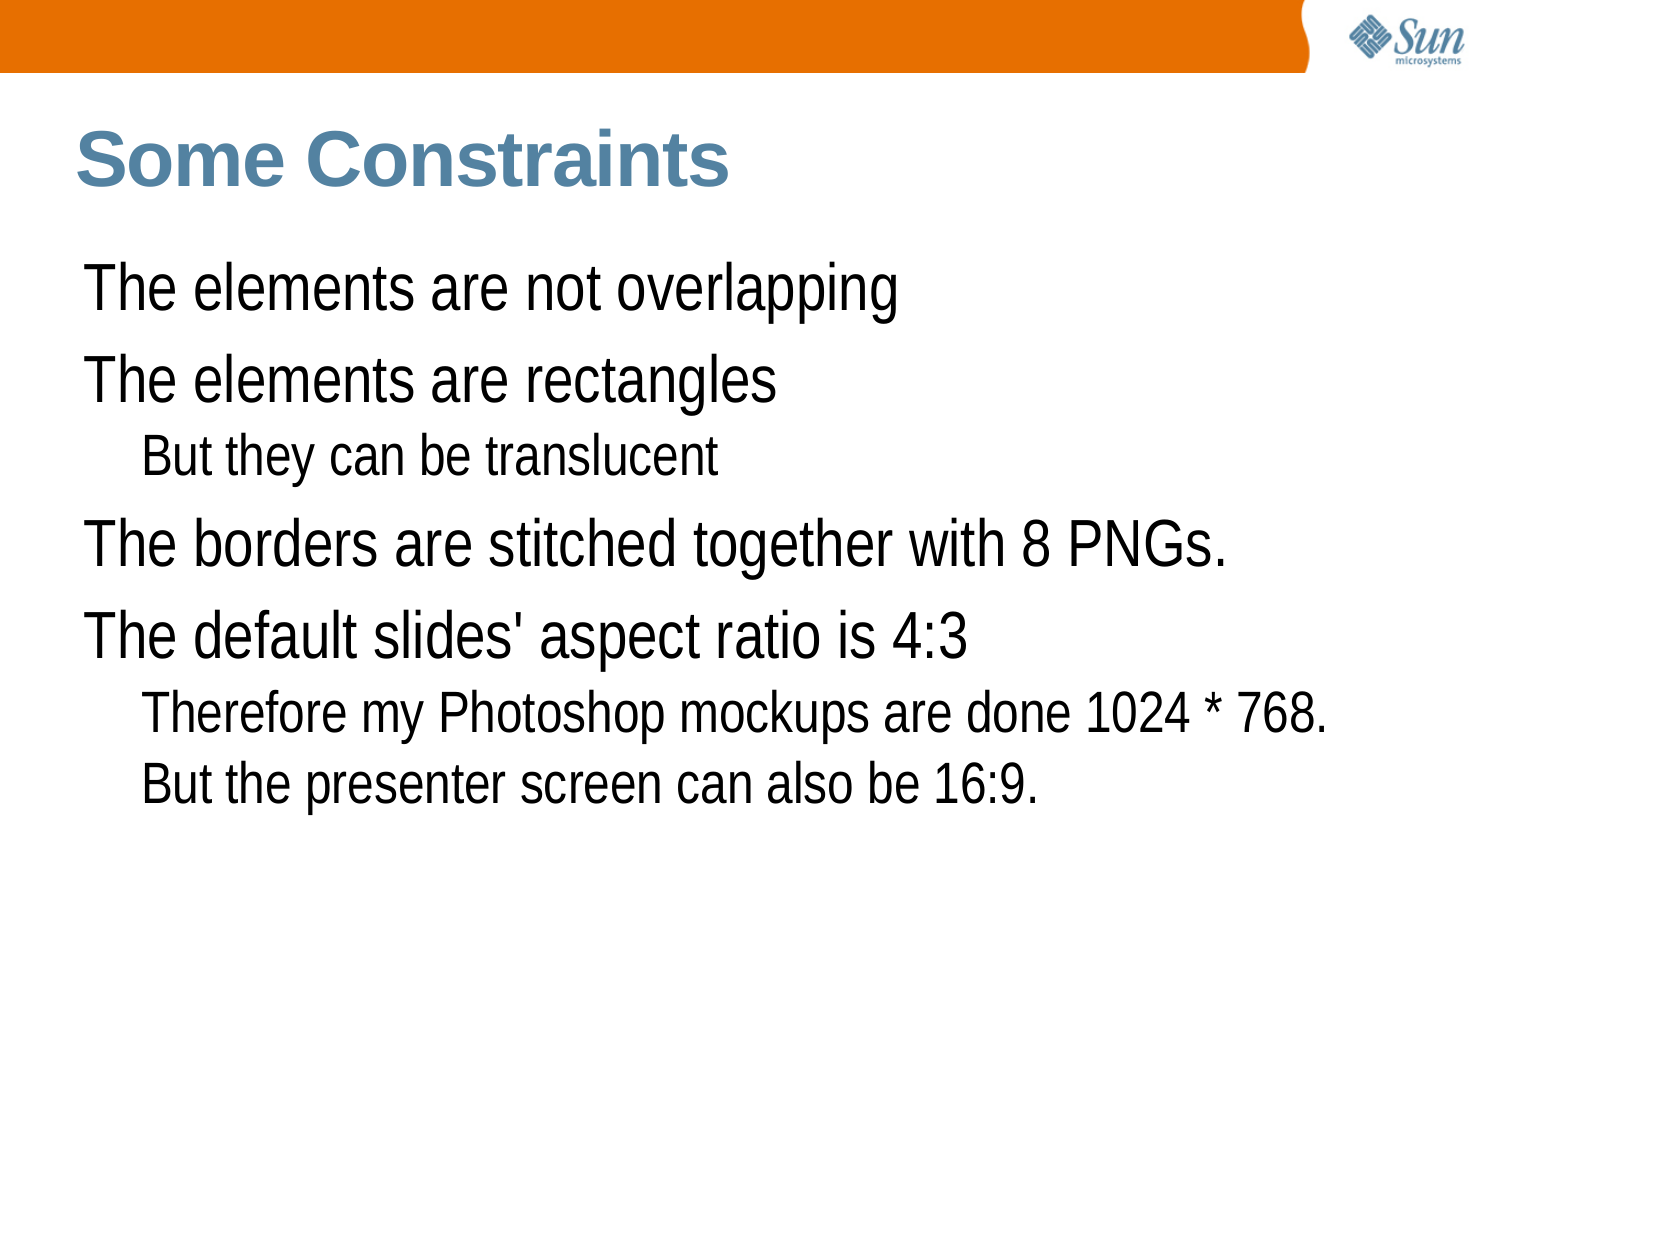

# Some Constraints
The elements are not overlapping
The elements are rectangles
But they can be translucent
The borders are stitched together with 8 PNGs.
The default slides' aspect ratio is 4:3
Therefore my Photoshop mockups are done 1024 * 768.
But the presenter screen can also be 16:9.